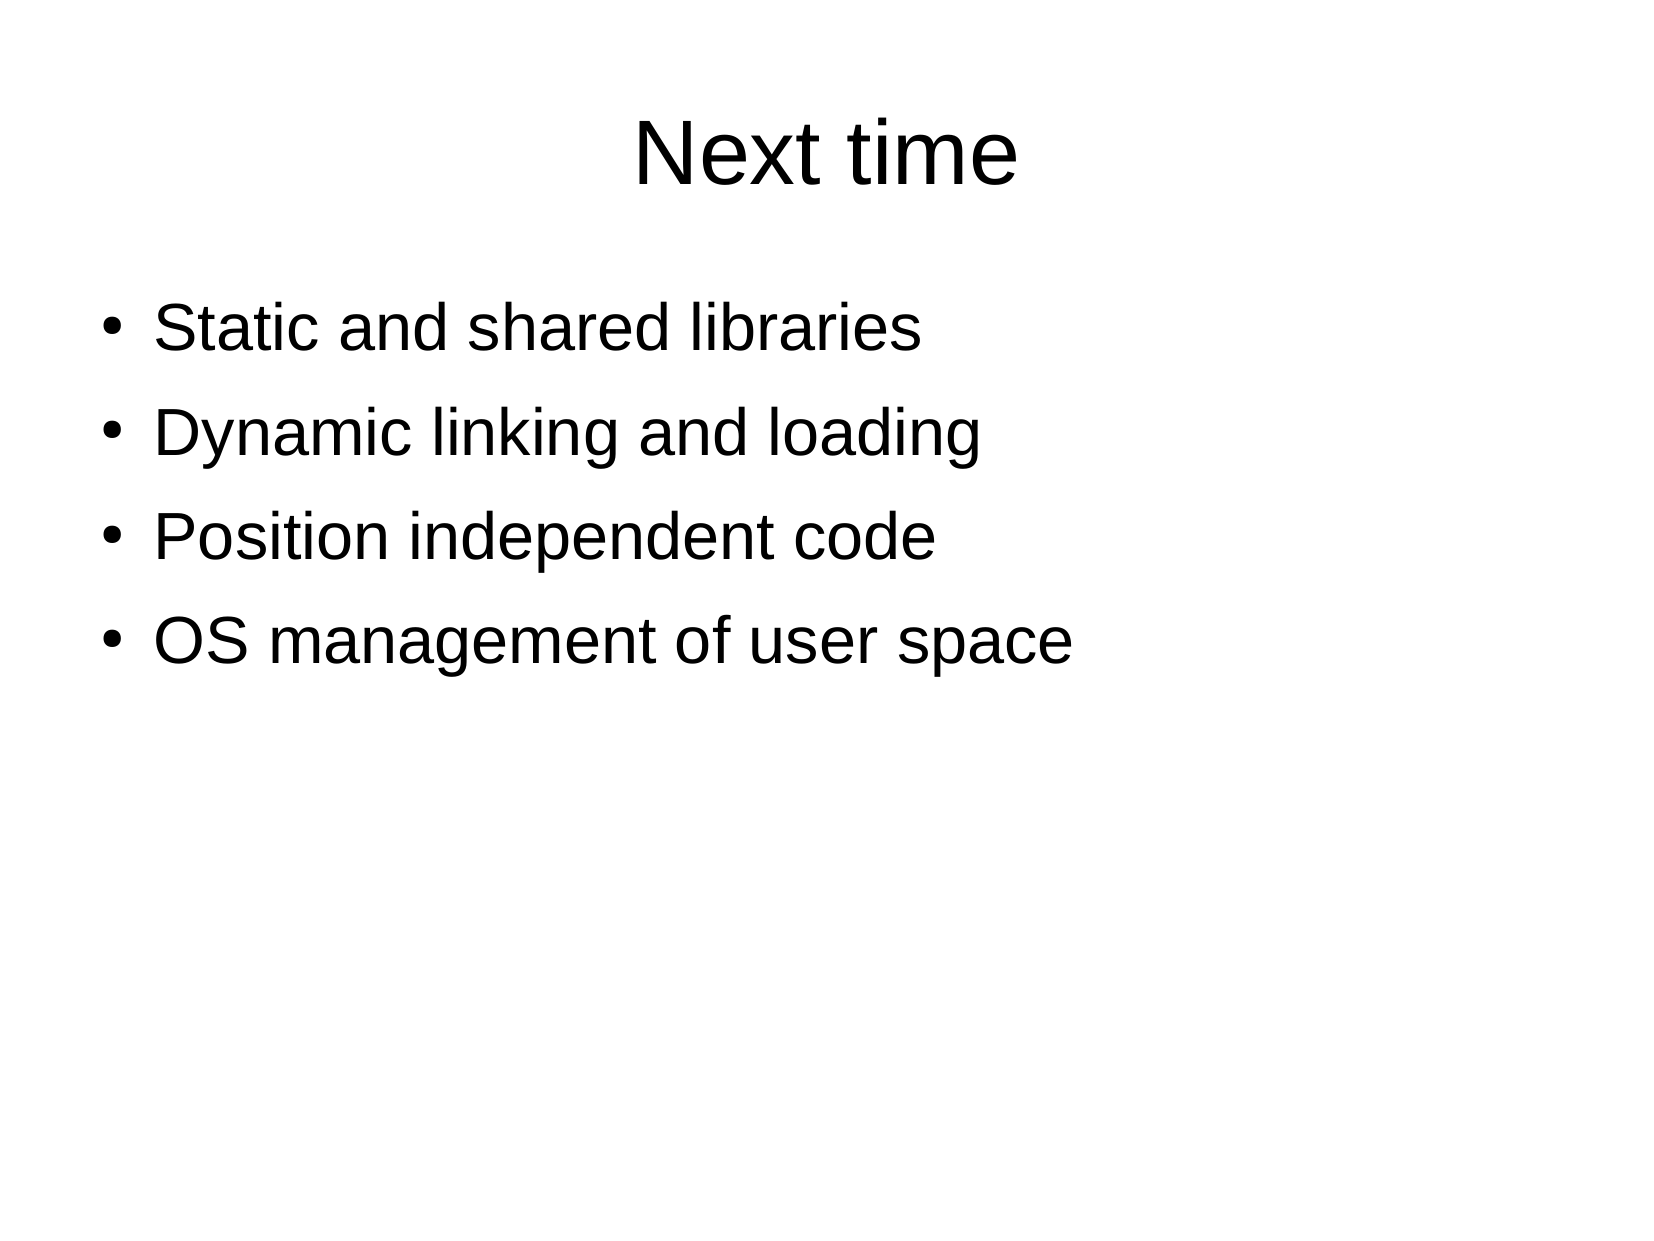

# Next time
Static and shared libraries
Dynamic linking and loading
Position independent code
OS management of user space